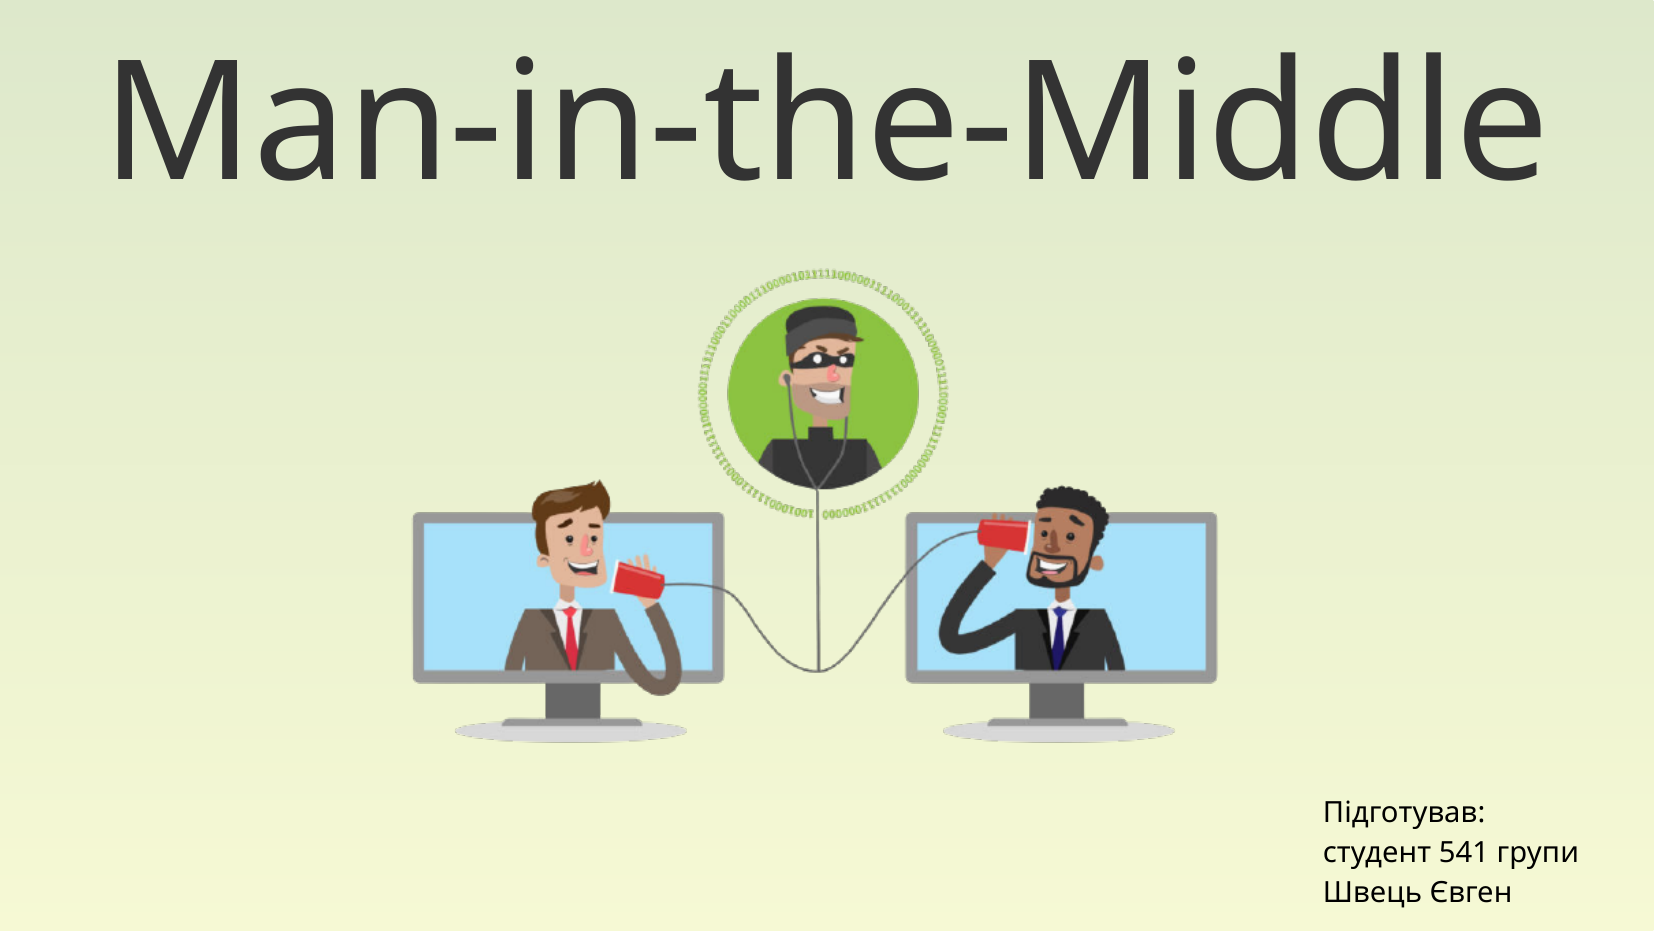

# Man-in-the-Middle
Підготував:
студент 541 групи
Швець Євген